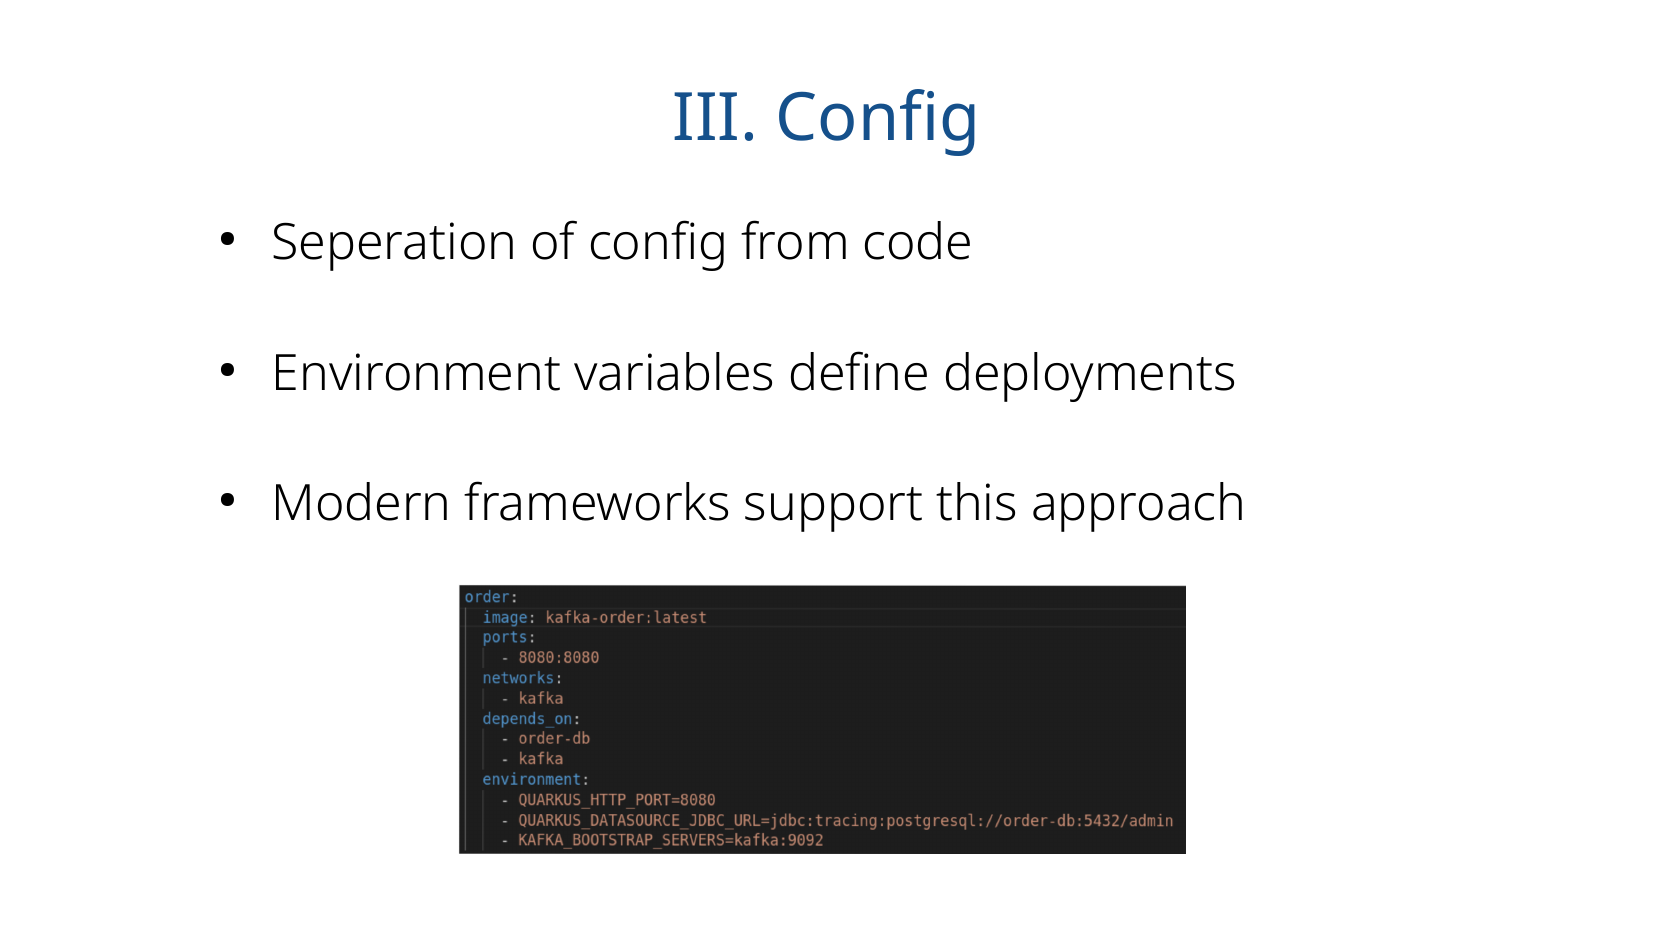

# III. Config
Seperation of config from code
Environment variables define deployments
Modern frameworks support this approach